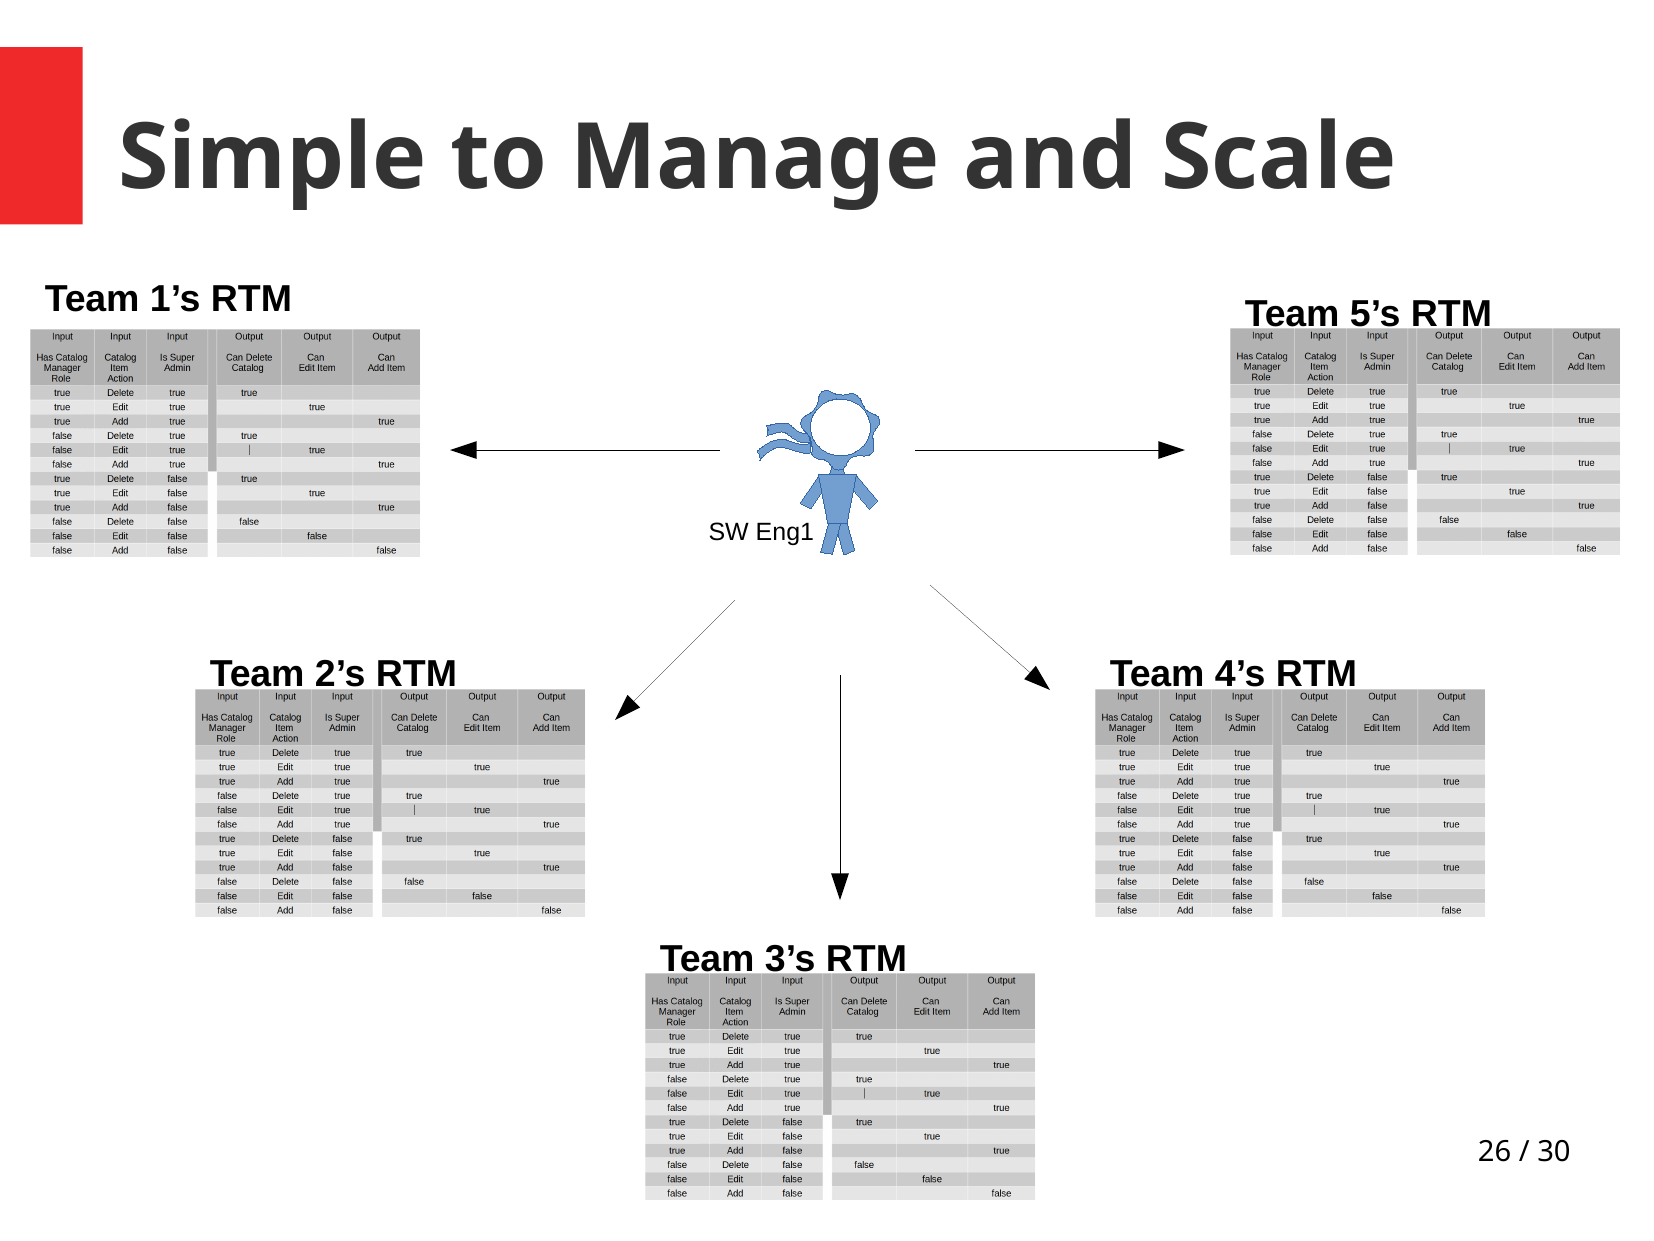

# Simple to Manage and Scale
Team 1’s RTM
Team 5’s RTM
SW Eng1
Team 2’s RTM
Team 4’s RTM
Team 3’s RTM
26